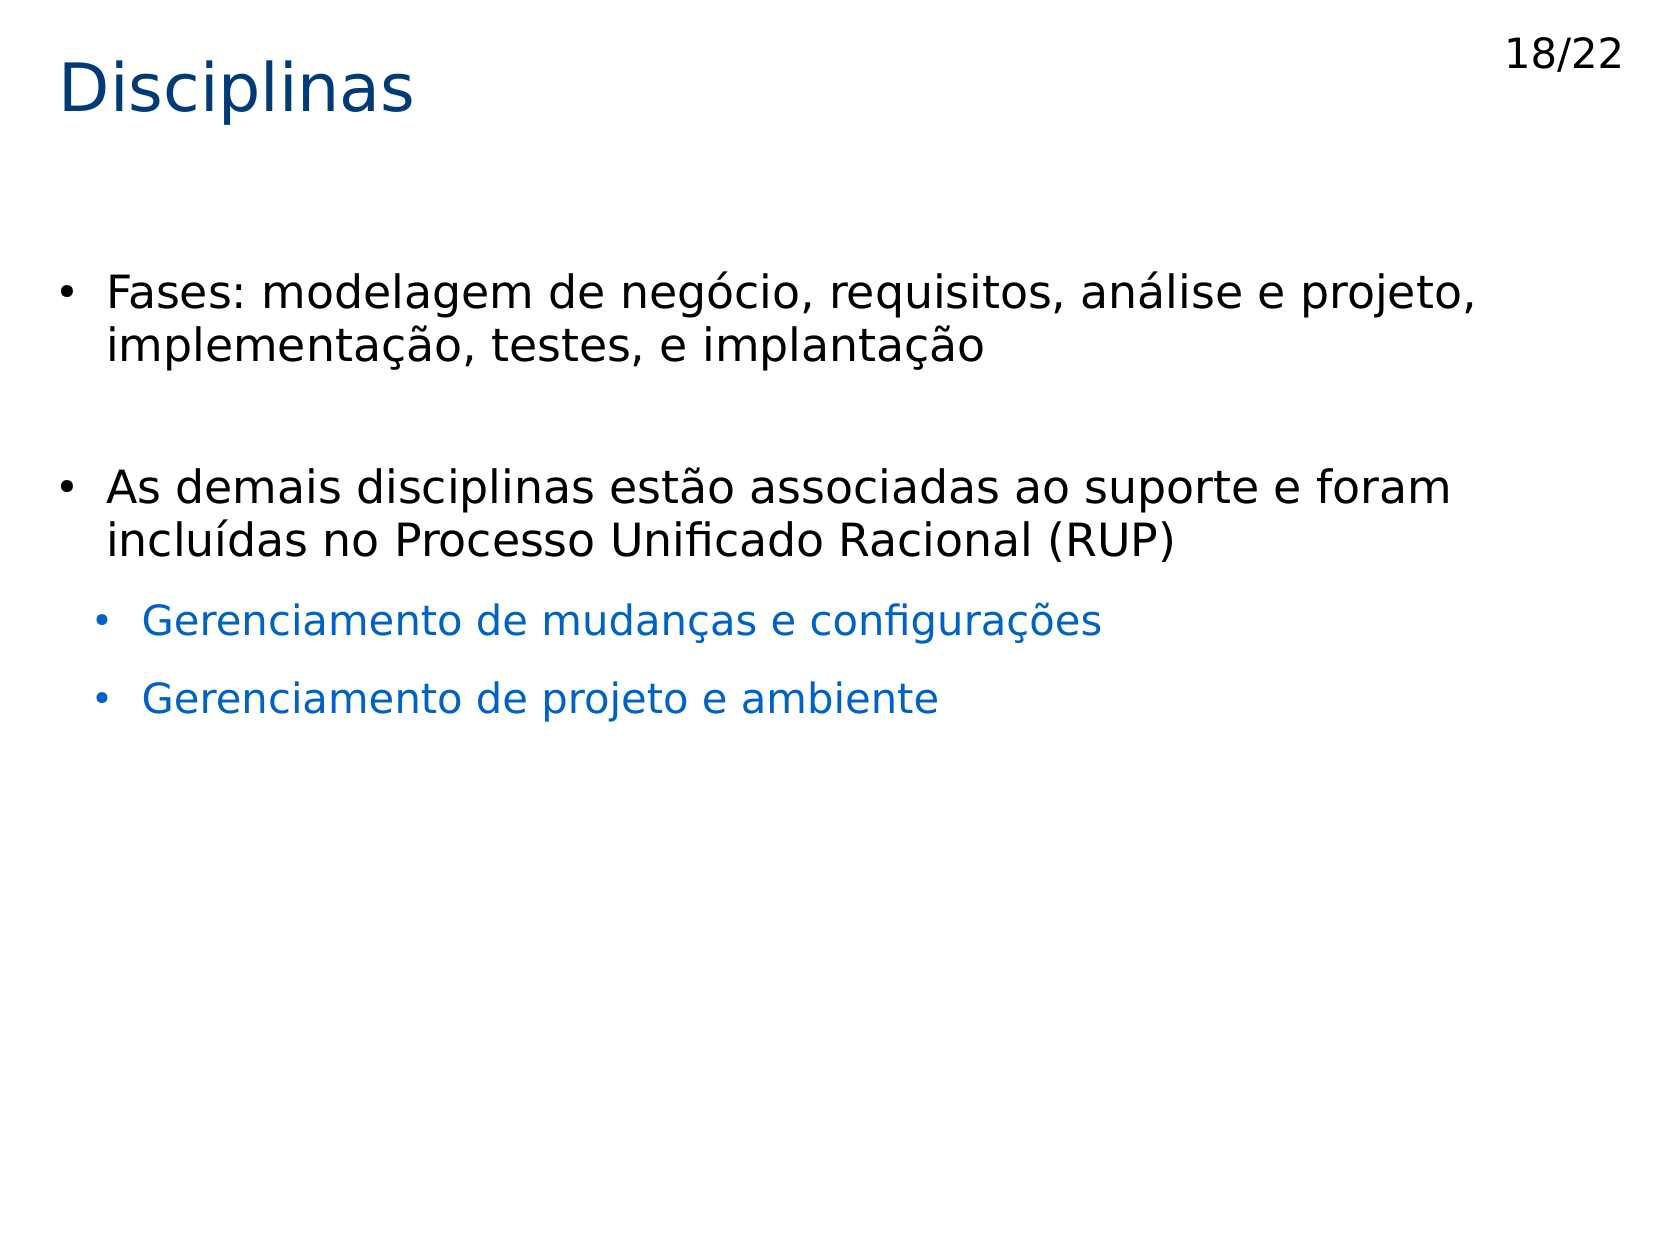

# Disciplinas
18
Fases: modelagem de negócio, requisitos, análise e projeto, implementação, testes, e implantação
As demais disciplinas estão associadas ao suporte e foram incluídas no Processo Unificado Racional (RUP)
Gerenciamento de mudanças e configurações
Gerenciamento de projeto e ambiente